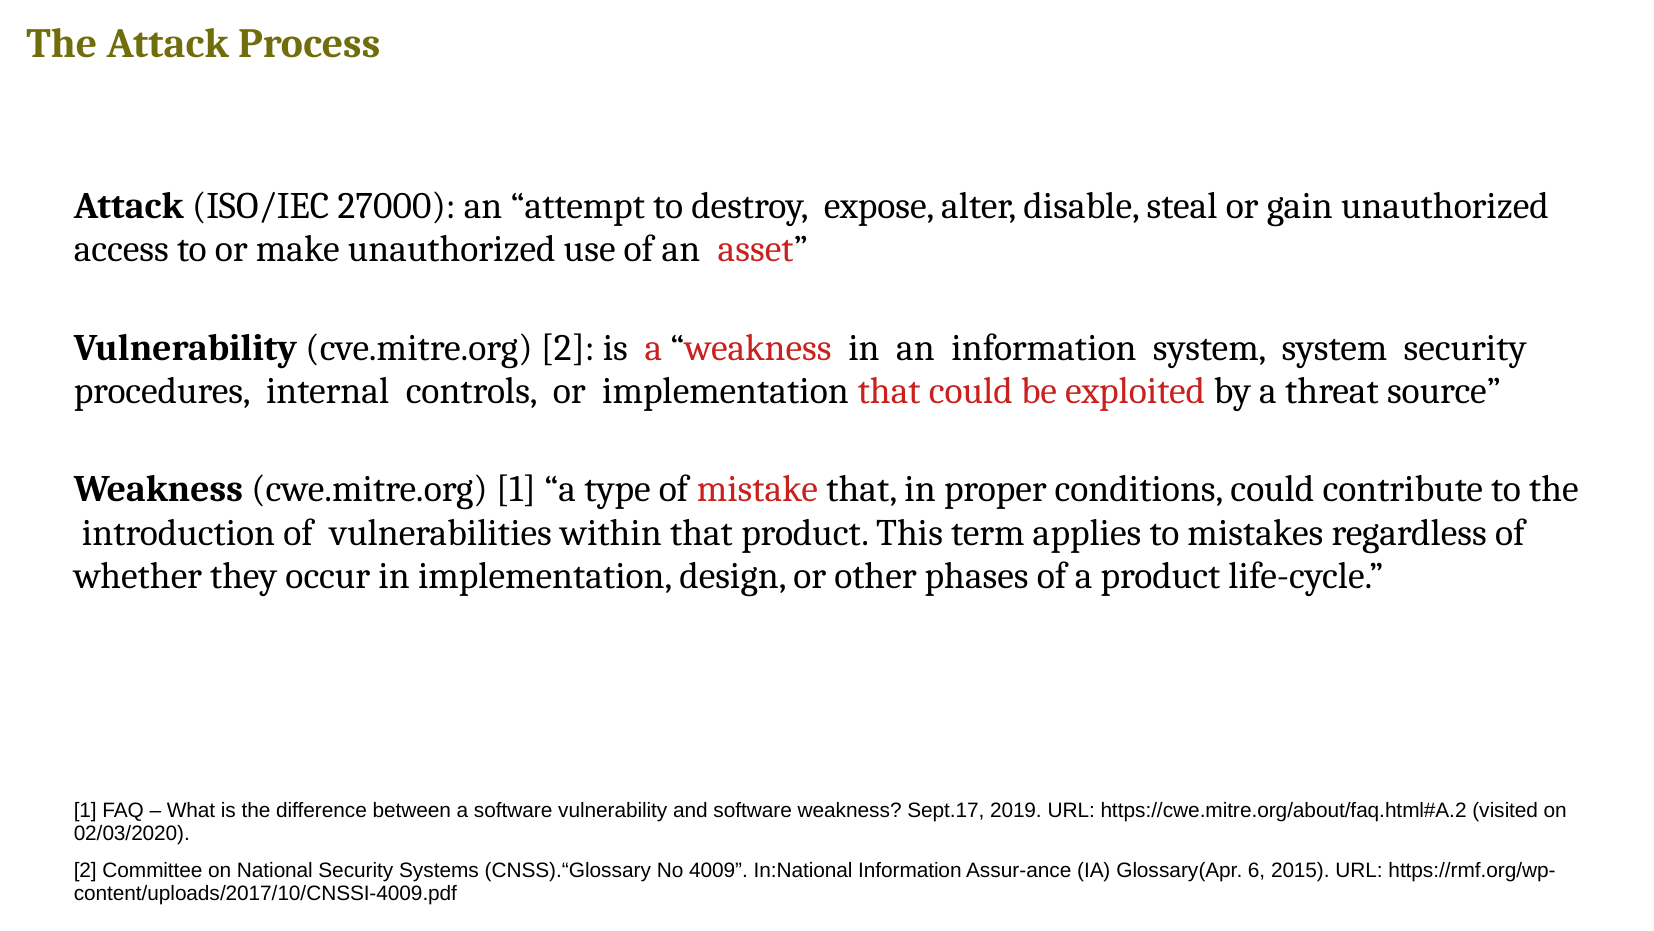

The Attack Process
Attack (ISO/IEC 27000): an “attempt to destroy, expose, alter, disable, steal or gain unauthorized access to or make unauthorized use of an asset”
Vulnerability (cve.mitre.org) [2]: is a “weakness in an information system, system security procedures, internal controls, or implementation that could be exploited by a threat source”
Weakness (cwe.mitre.org) [1] “a type of mistake that, in proper conditions, could contribute to the introduction of vulnerabilities within that product. This term applies to mistakes regardless of whether they occur in implementation, design, or other phases of a product life-cycle.”
[1] FAQ – What is the difference between a software vulnerability and software weakness? Sept.17, 2019. URL: https://cwe.mitre.org/about/faq.html#A.2 (visited on 02/03/2020).
[2] Committee on National Security Systems (CNSS).“Glossary No 4009”. In:National Information Assur-ance (IA) Glossary(Apr. 6, 2015). URL: https://rmf.org/wp-content/uploads/2017/10/CNSSI-4009.pdf